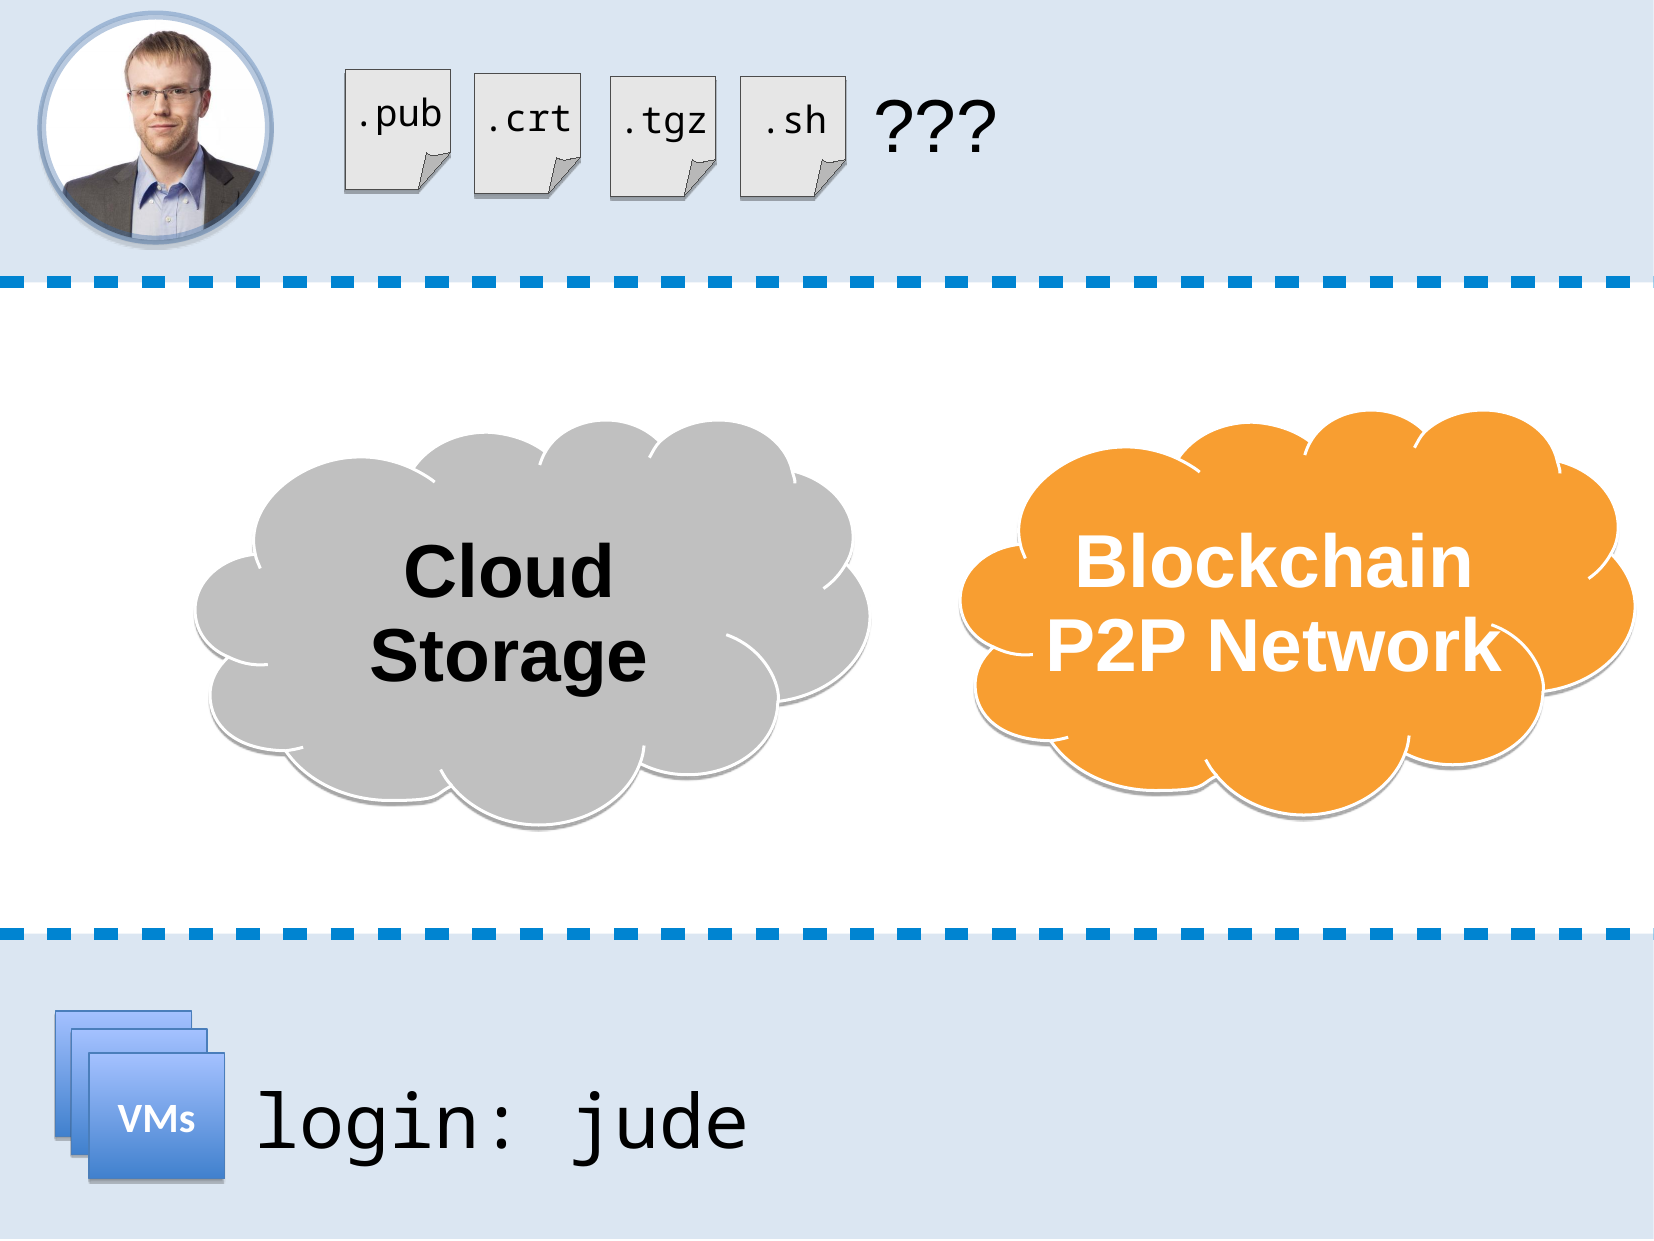

.pub
.crt
.tgz
.sh
???
Blockchain
P2P Network
Cloud
Storage
VMs
VMs
VMs
login: jude